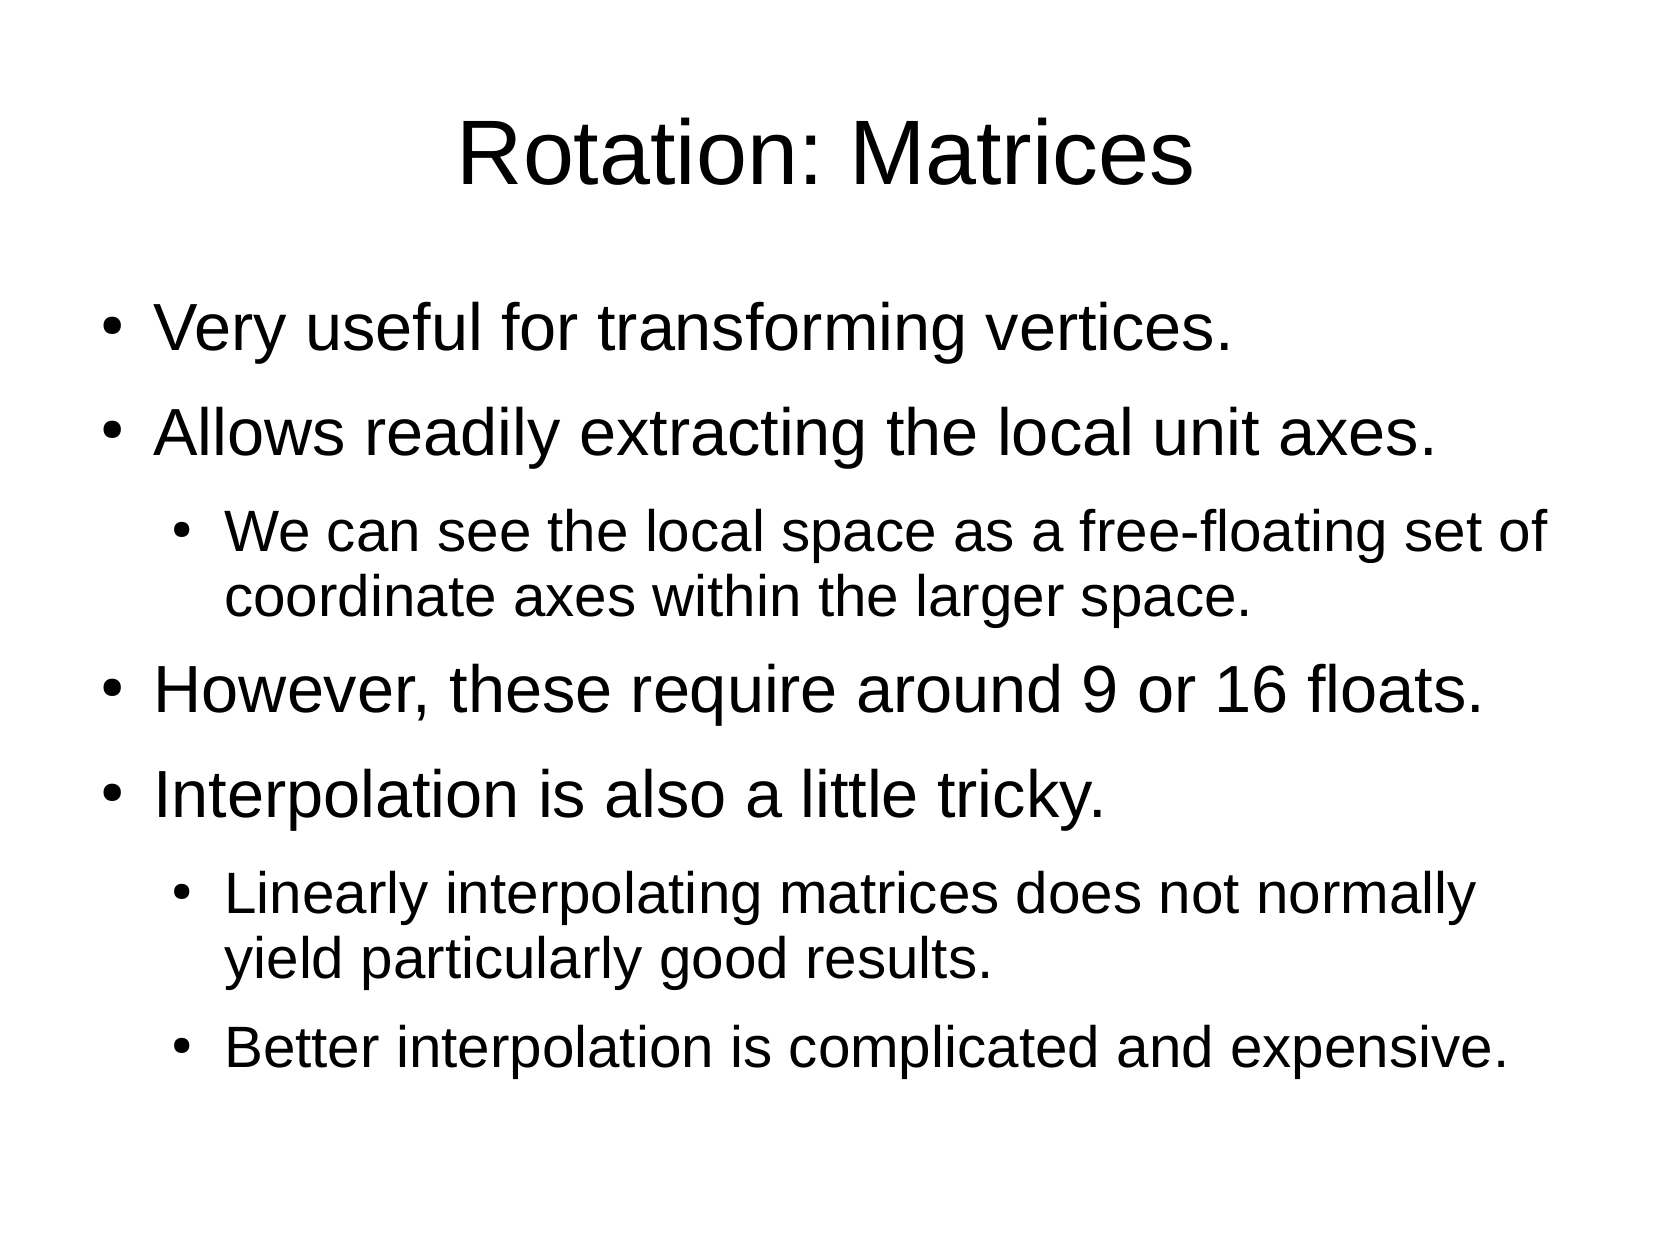

# Rotation: Matrices
Very useful for transforming vertices.
Allows readily extracting the local unit axes.
We can see the local space as a free-floating set of coordinate axes within the larger space.
However, these require around 9 or 16 floats.
Interpolation is also a little tricky.
Linearly interpolating matrices does not normally yield particularly good results.
Better interpolation is complicated and expensive.